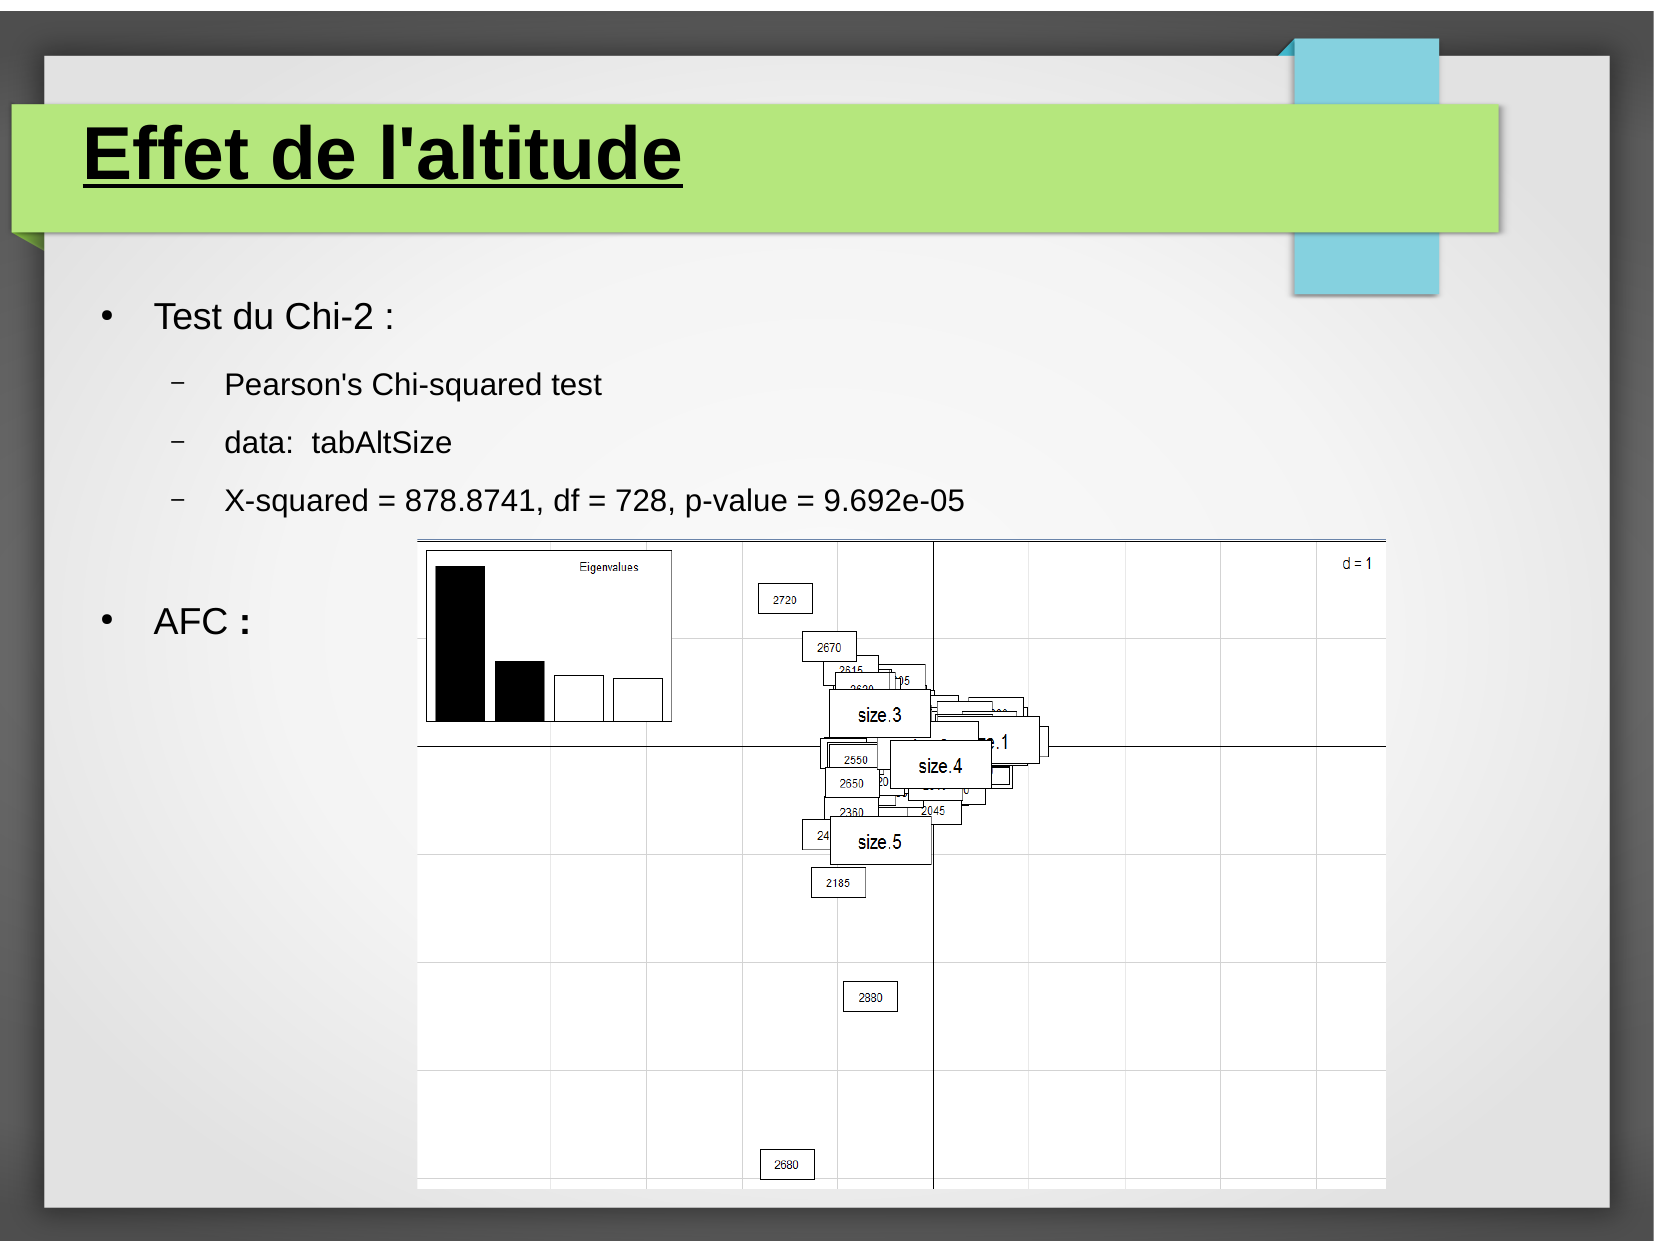

# Effet de l'altitude
Test du Chi-2 :
Pearson's Chi-squared test
data: tabAltSize
X-squared = 878.8741, df = 728, p-value = 9.692e-05
AFC :